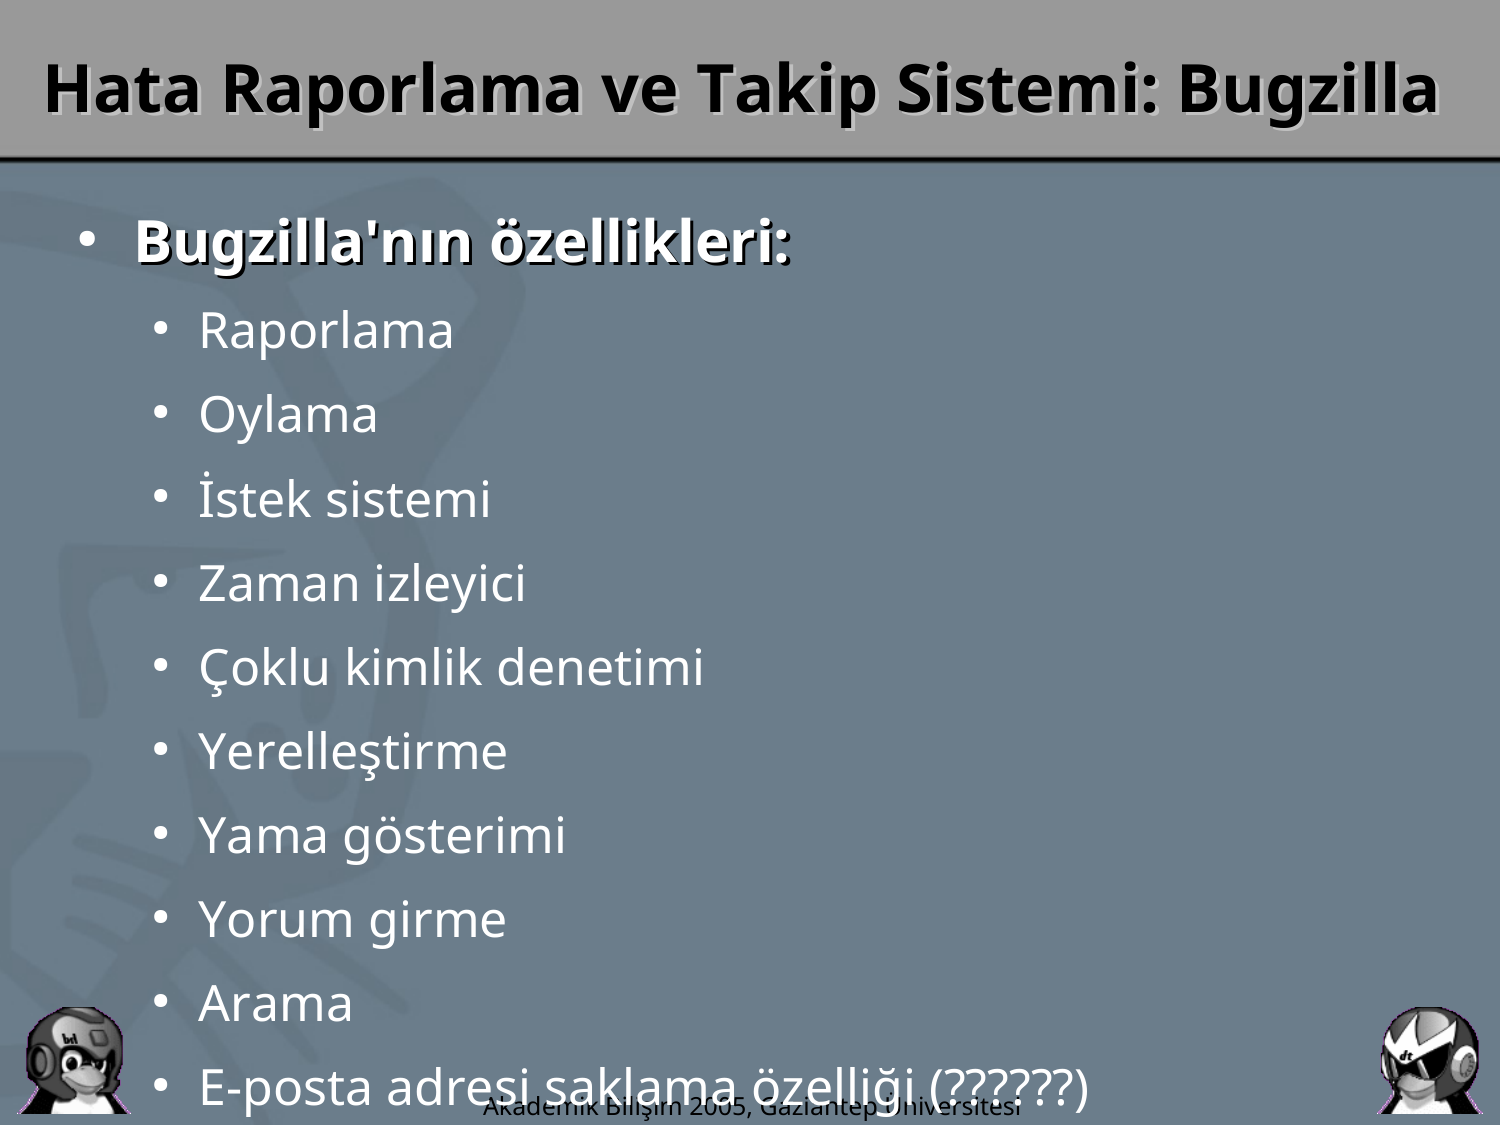

Hata Raporlama ve Takip Sistemi: Bugzilla
# Bugzilla'nın özellikleri:
Raporlama
Oylama
İstek sistemi
Zaman izleyici
Çoklu kimlik denetimi
Yerelleştirme
Yama gösterimi
Yorum girme
Arama
E-posta adresi saklama özelliği (??????)